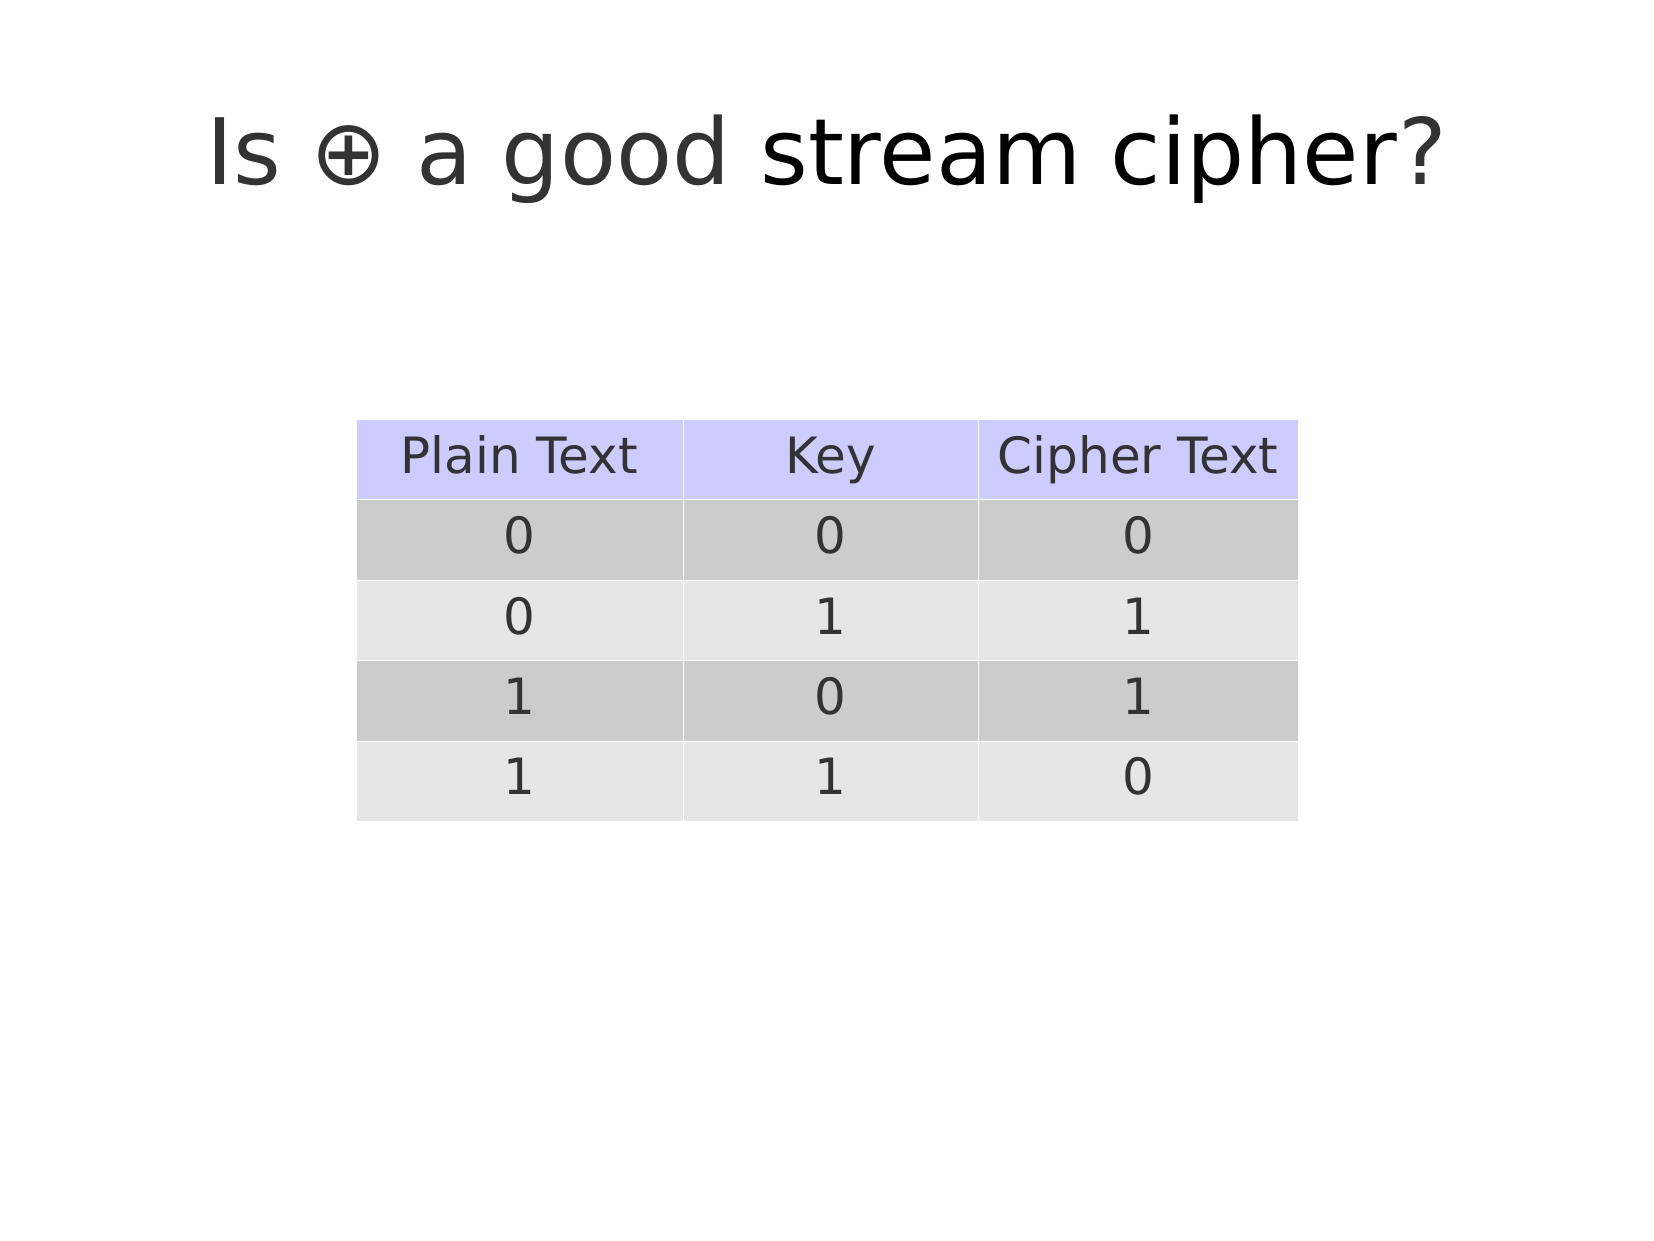

# Is ⊕ a good stream cipher?
| Plain Text | Key | Cipher Text |
| --- | --- | --- |
| 0 | 0 | 0 |
| 0 | 1 | 1 |
| 1 | 0 | 1 |
| 1 | 1 | 0 |